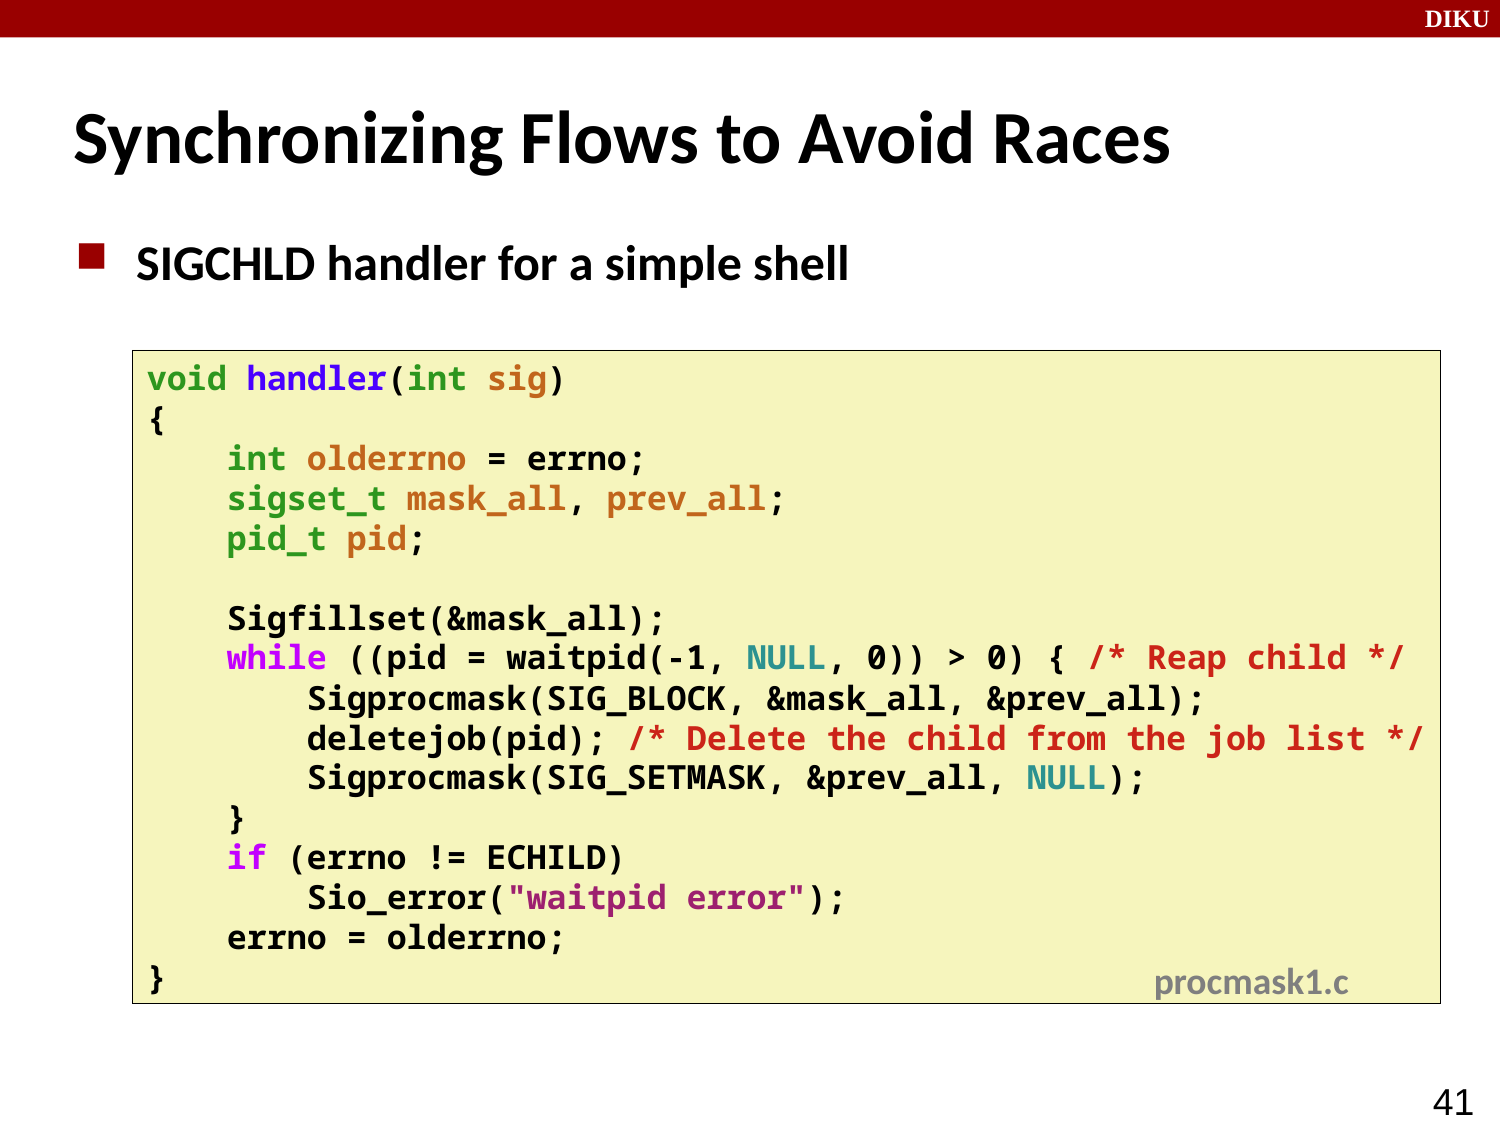

Synchronizing Flows to Avoid Races
SIGCHLD handler for a simple shell
void handler(int sig)
{
 int olderrno = errno;
 sigset_t mask_all, prev_all;
 pid_t pid;
 Sigfillset(&mask_all);
 while ((pid = waitpid(-1, NULL, 0)) > 0) { /* Reap child */
 Sigprocmask(SIG_BLOCK, &mask_all, &prev_all);
 deletejob(pid); /* Delete the child from the job list */
 Sigprocmask(SIG_SETMASK, &prev_all, NULL);
 }
 if (errno != ECHILD)
 Sio_error("waitpid error");
 errno = olderrno;
}
procmask1.c